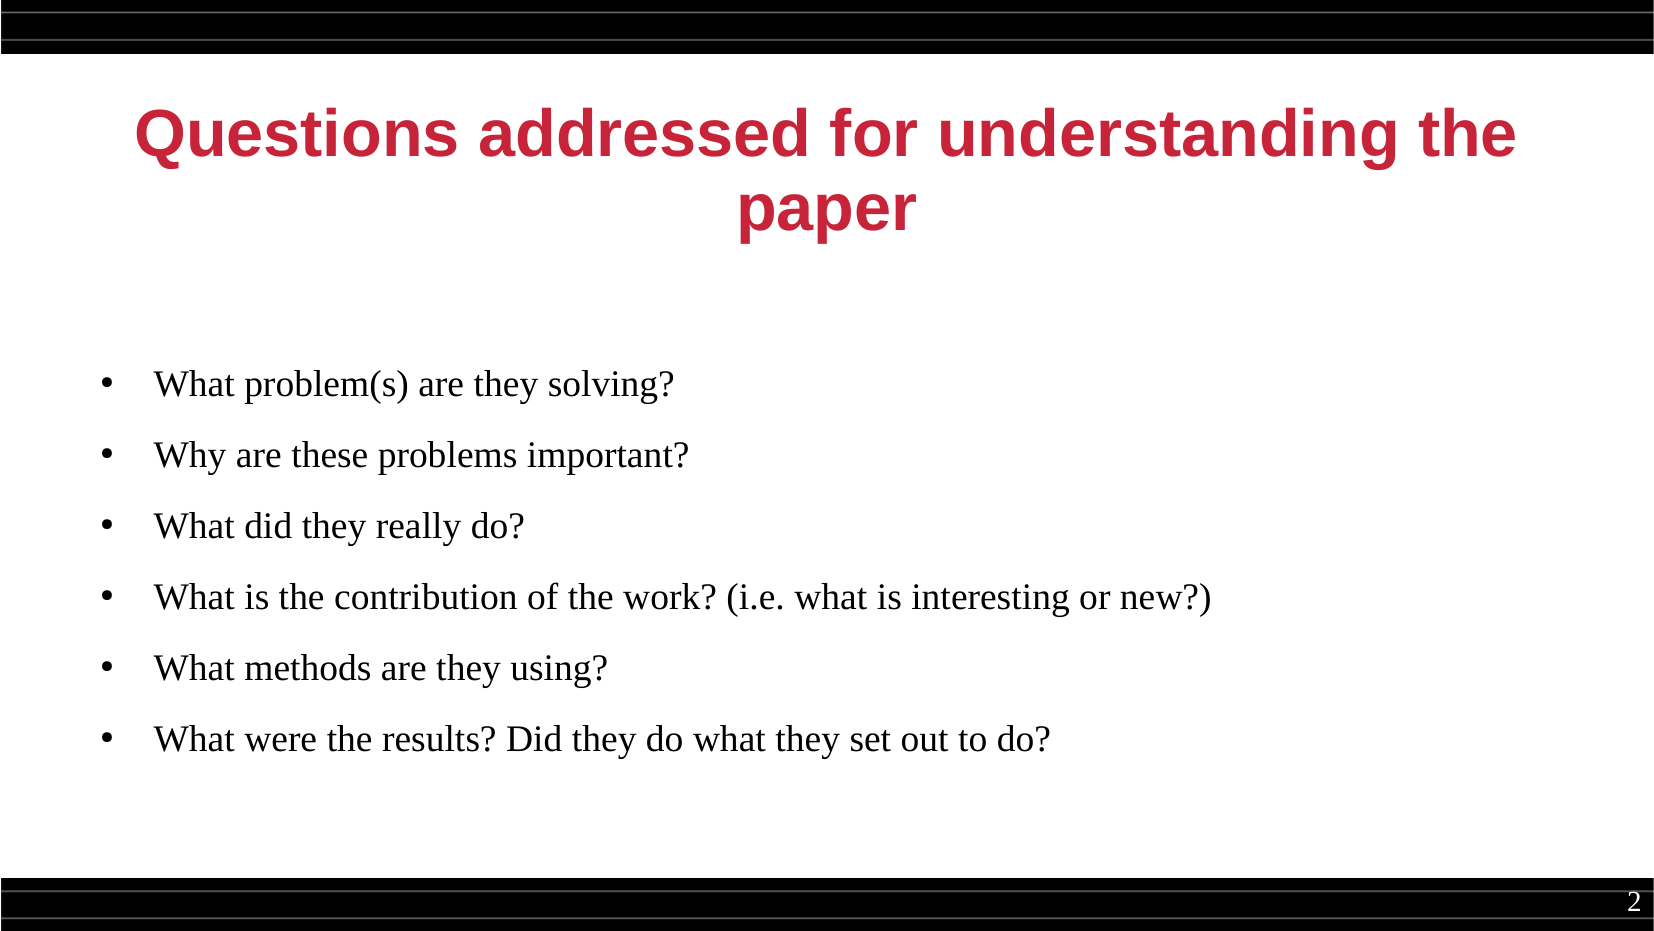

# Questions addressed for understanding the paper
What problem(s) are they solving?
Why are these problems important?
What did they really do?
What is the contribution of the work? (i.e. what is interesting or new?)
What methods are they using?
What were the results? Did they do what they set out to do?